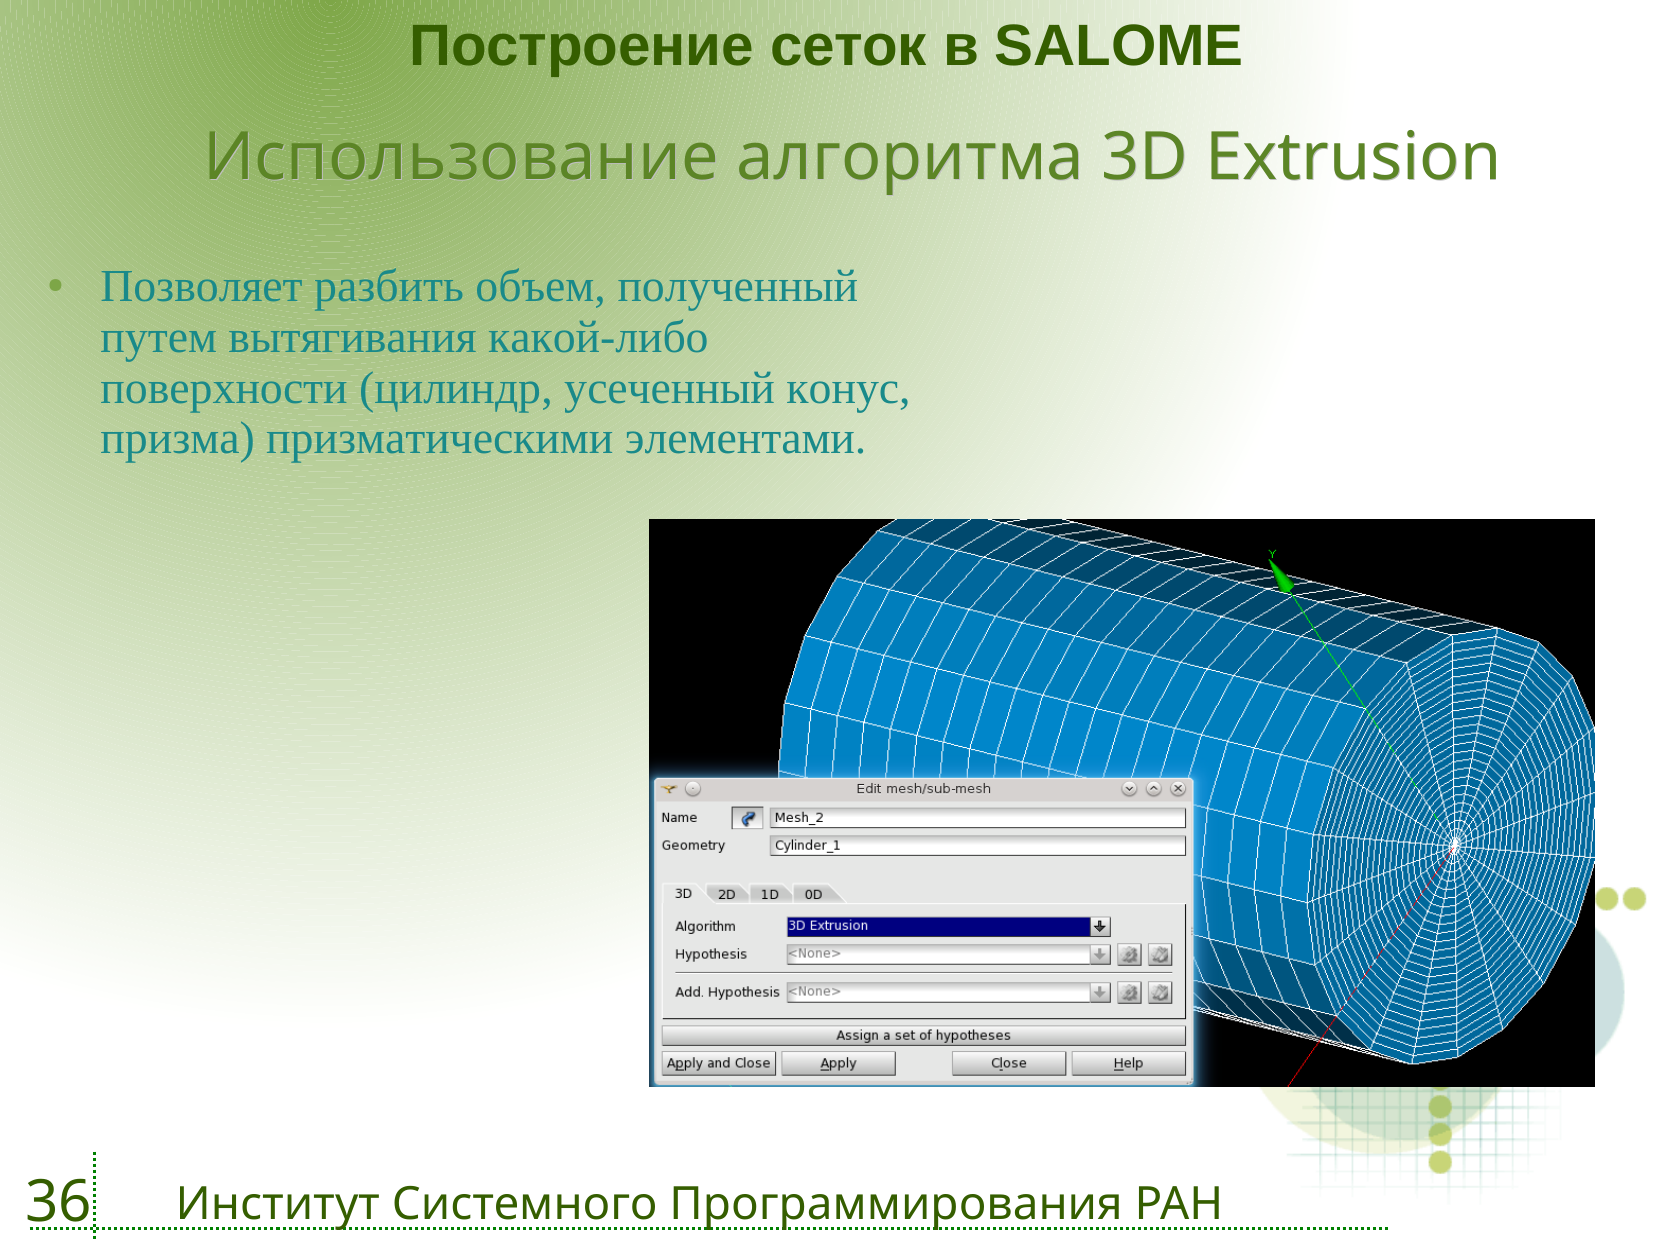

# Использование алгоритма 3D Extrusion
Позволяет разбить объем, полученный путем вытягивания какой-либо поверхности (цилиндр, усеченный конус, призма) призматическими элементами.